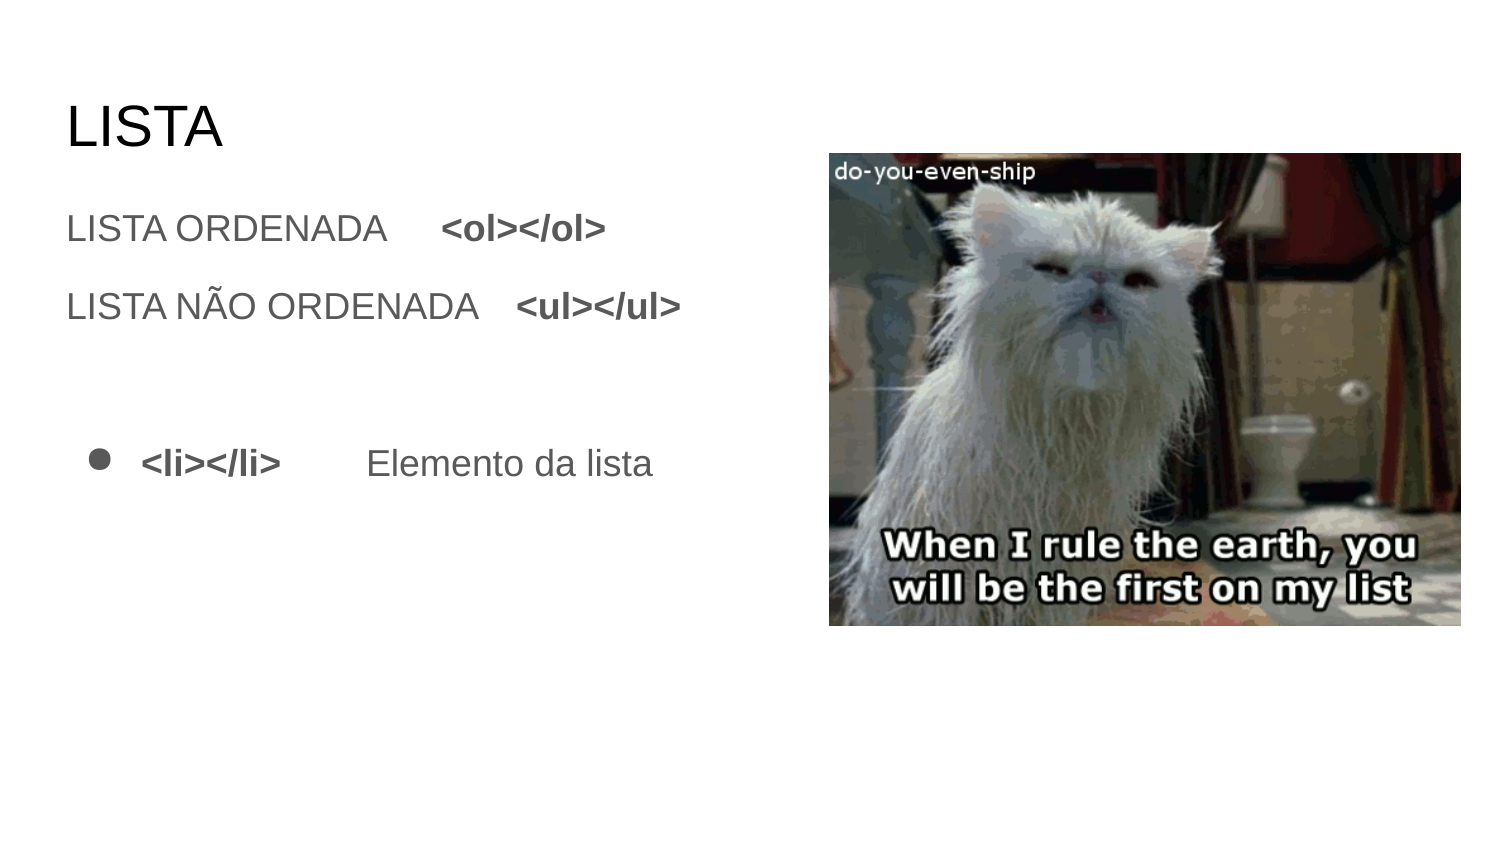

# LISTA
LISTA ORDENADA	<ol></ol>
LISTA NÃO ORDENADA	<ul></ul>
<li></li>		Elemento da lista